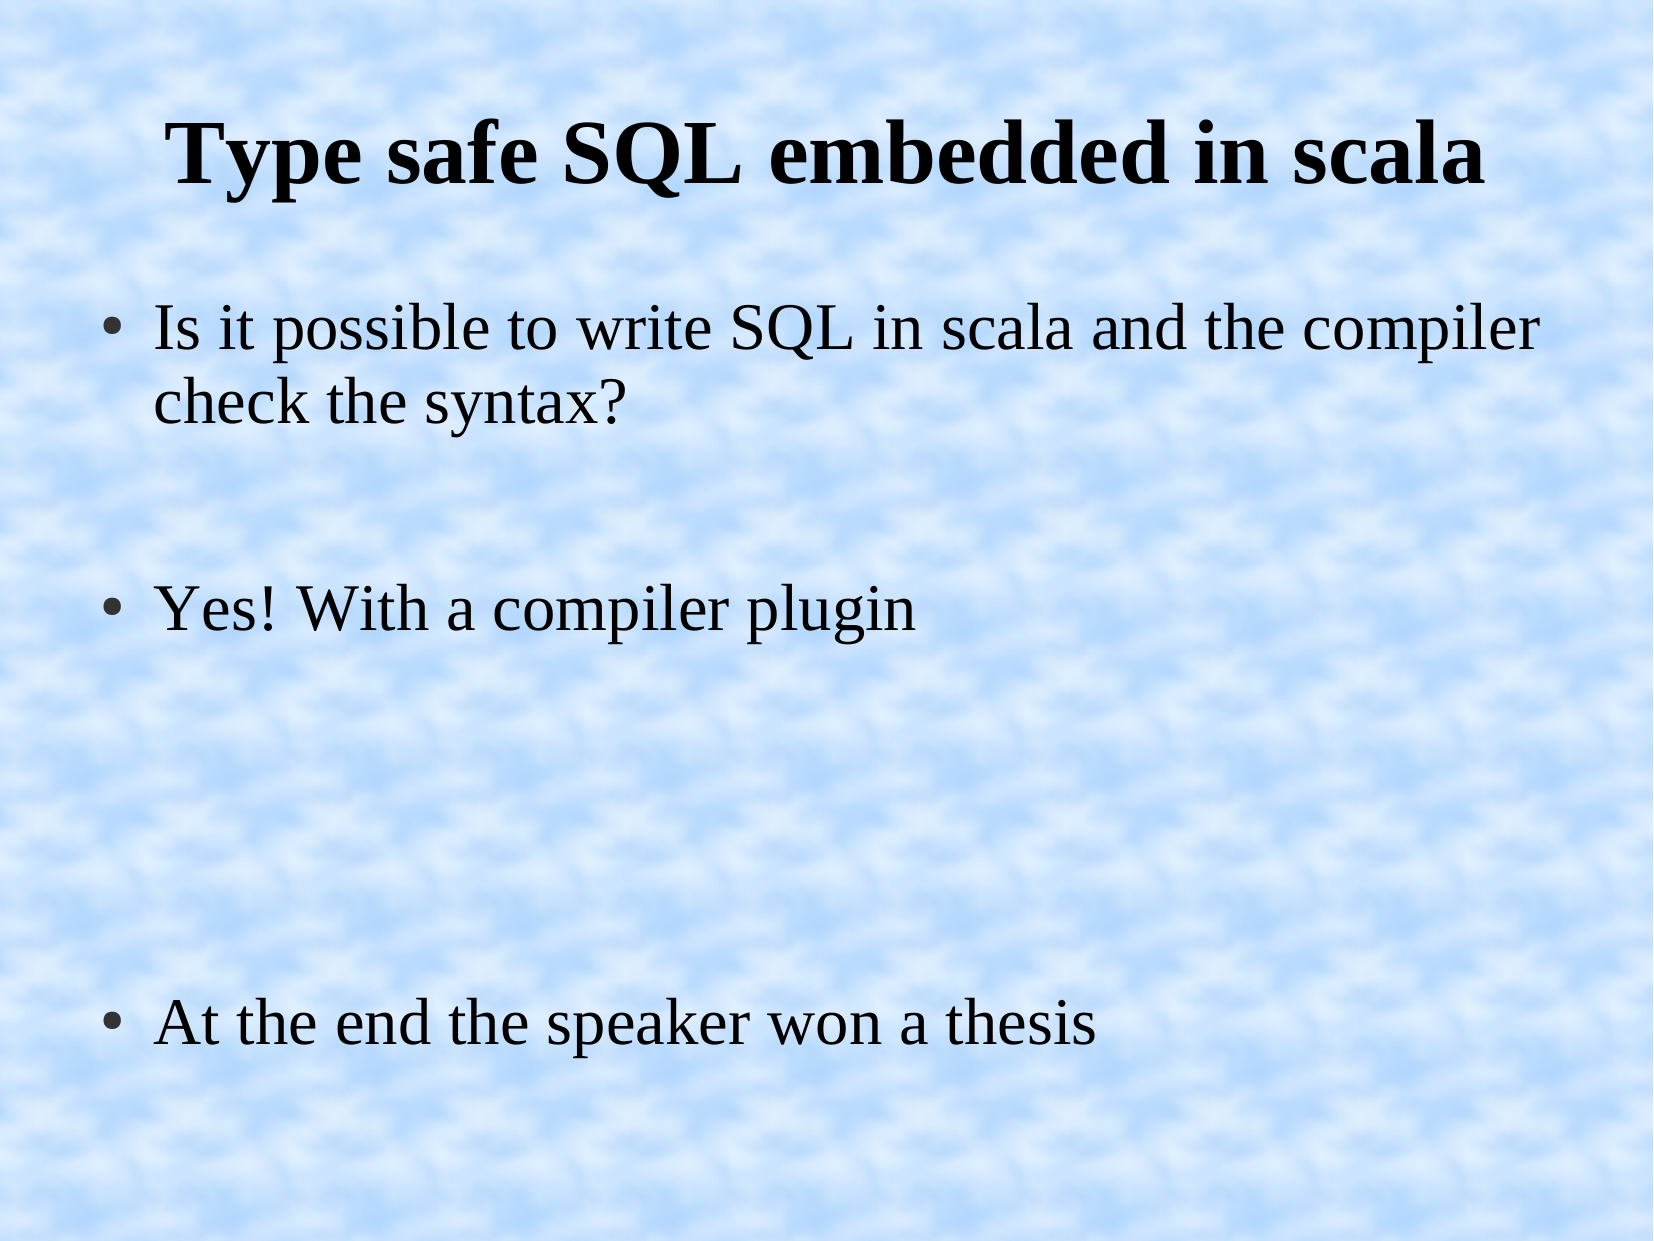

# Type safe SQL embedded in scala
Is it possible to write SQL in scala and the compiler check the syntax?
Yes! With a compiler plugin
At the end the speaker won a thesis